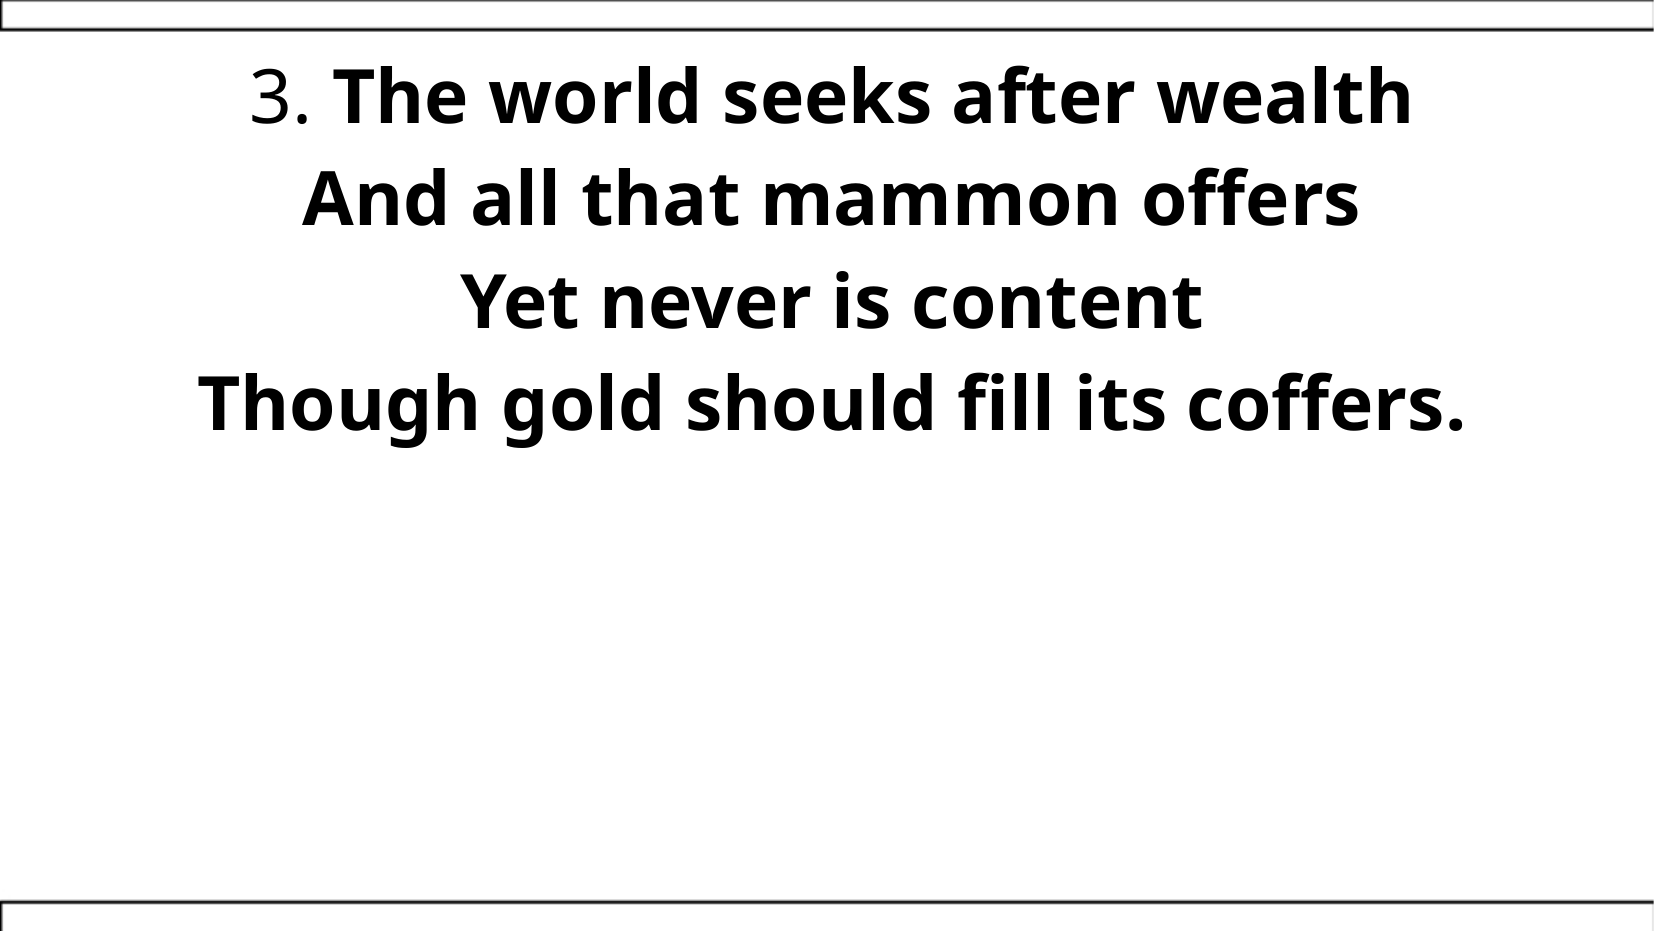

3. The world seeks after wealth
And all that mammon offers
Yet never is content
Though gold should fill its coffers.